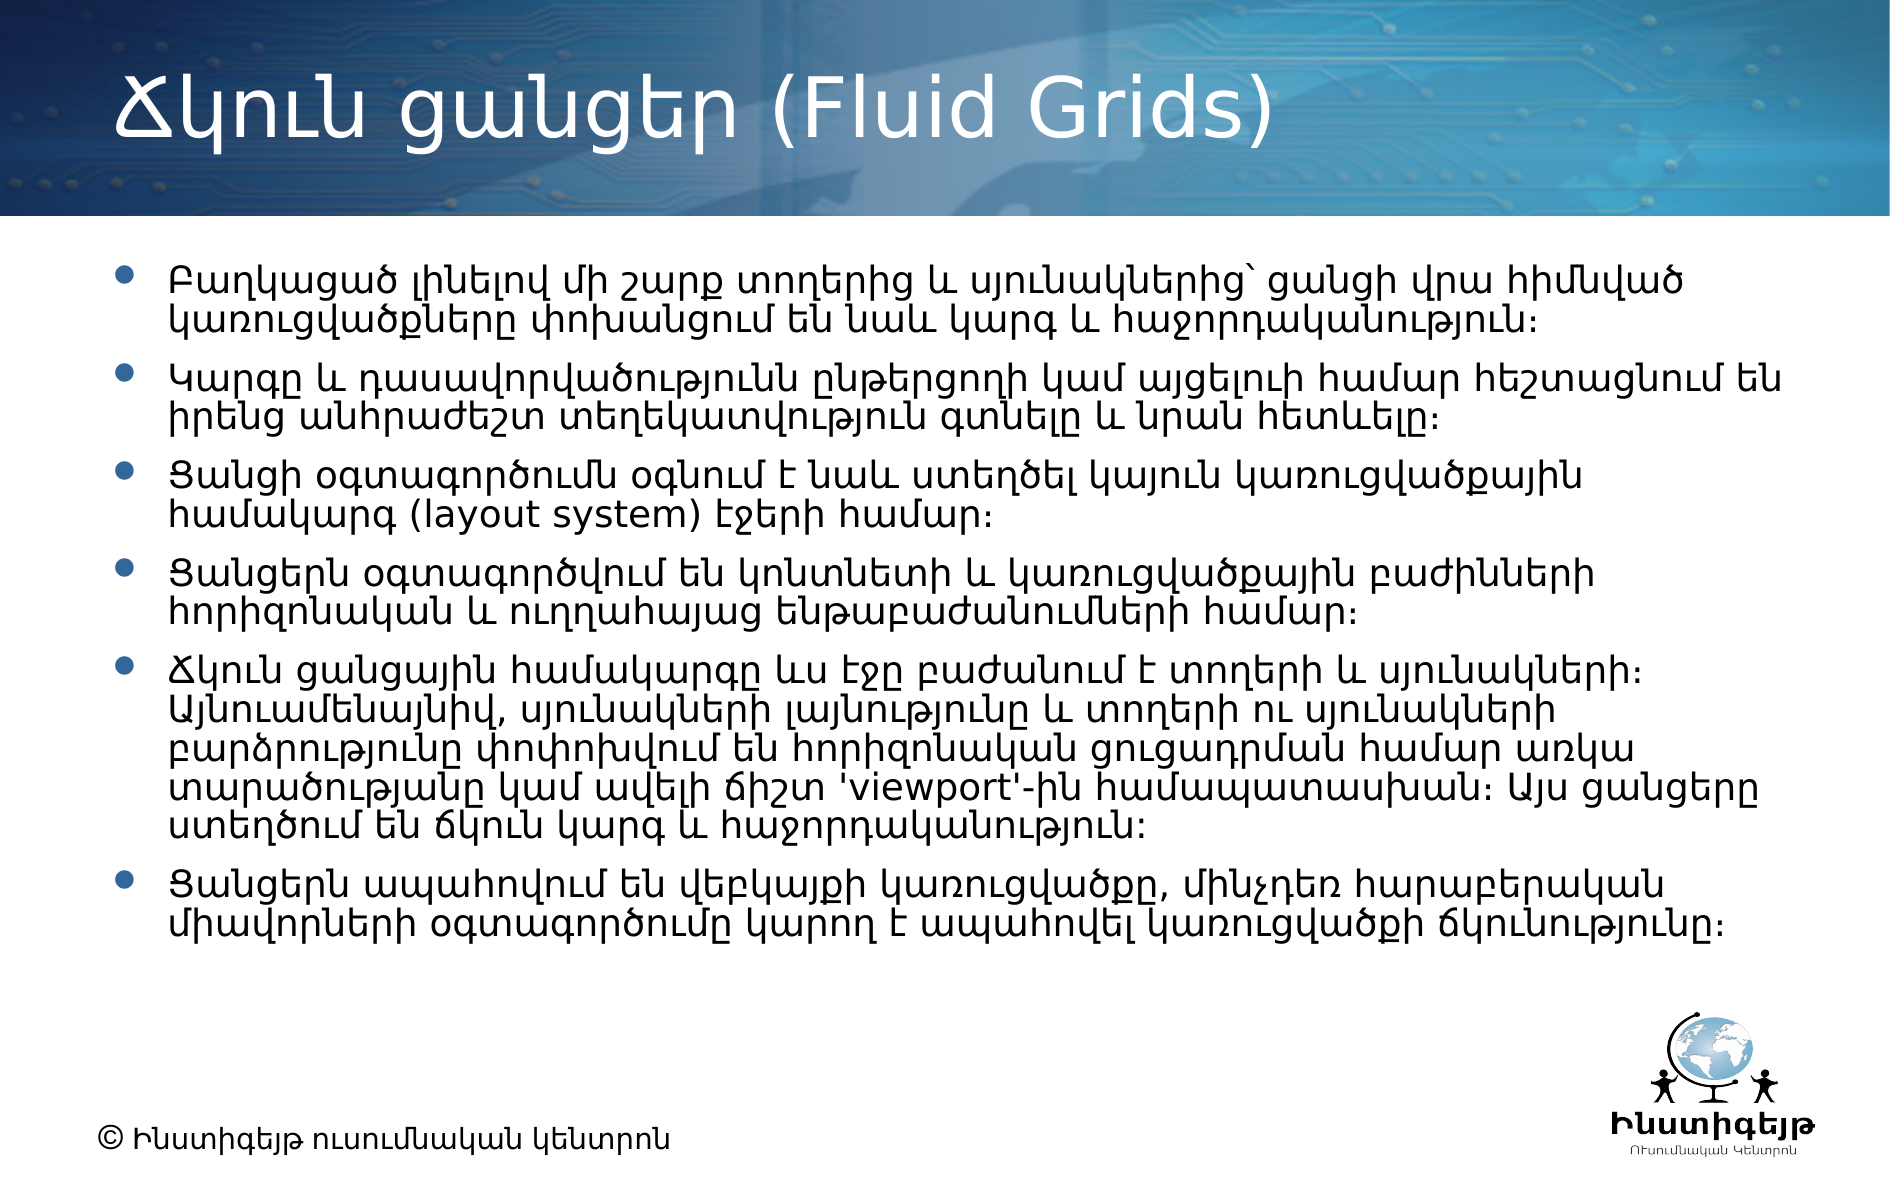

Ճկուն ցանցեր (Fluid Grids)
# Բաղկացած լինելով մի շարք տողերից և սյունակներից՝ ցանցի վրա հիմնված կառուցվածքները փոխանցում են նաև կարգ և հաջորդականություն։
Կարգը և դասավորվածությունն ընթերցողի կամ այցելուի համար հեշտացնում են իրենց անհրաժեշտ տեղեկատվություն գտնելը և նրան հետևելը։
Ցանցի օգտագործումն օգնում է նաև ստեղծել կայուն կառուցվածքային համակարգ (layout system) էջերի համար։
Ցանցերն օգտագործվում են կոնտնետի և կառուցվածքային բաժինների հորիզոնական և ուղղահայաց ենթաբաժանումների համար։
Ճկուն ցանցային համակարգը ևս էջը բաժանում է տողերի և սյունակների։ Այնուամենայնիվ, սյունակների լայնությունը և տողերի ու սյունակների բարձրությունը փոփոխվում են հորիզոնական ցուցադրման համար առկա տարածությանը կամ ավելի ճիշտ 'viewport'-ին համապատասխան։ Այս ցանցերը ստեղծում են ճկուն կարգ և հաջորդականություն:
Ցանցերն ապահովում են վեբկայքի կառուցվածքը, մինչդեռ հարաբերական միավորների օգտագործումը կարող է ապահովել կառուցվածքի ճկունությունը։